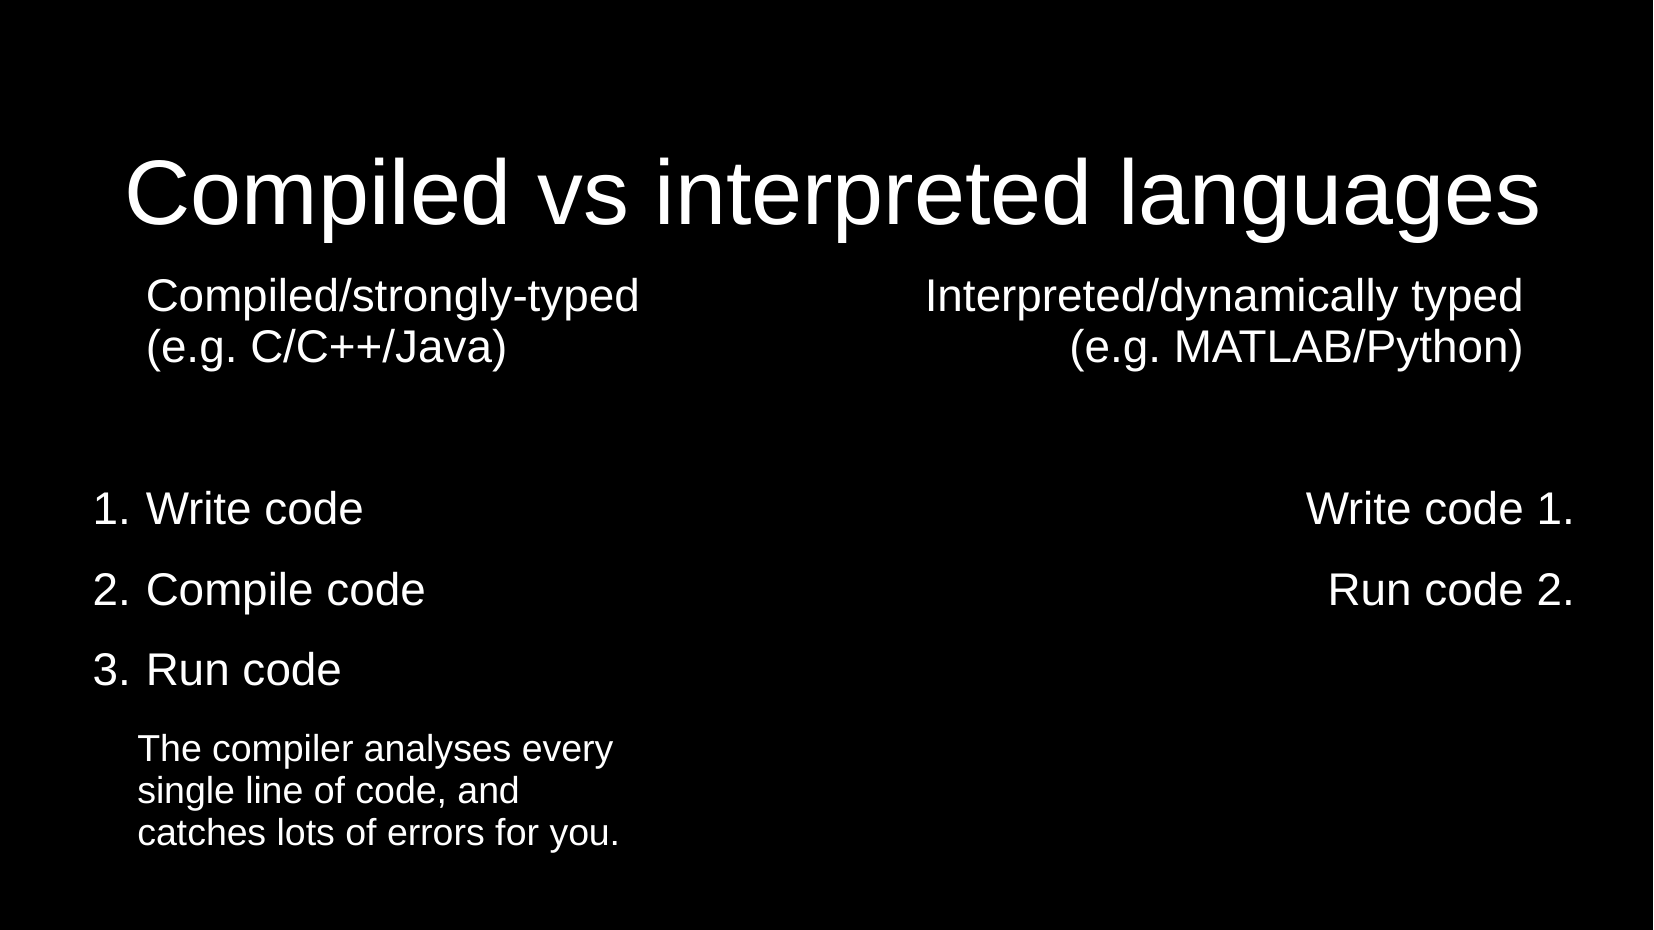

# Compiled vs interpreted languages
Compiled/strongly-typed
(e.g. C/C++/Java)
Write code
Compile code
Run code
Interpreted/dynamically typed
(e.g. MATLAB/Python)
Write code 1.
Run code 2.
The compiler analyses every single line of code, and catches lots of errors for you.